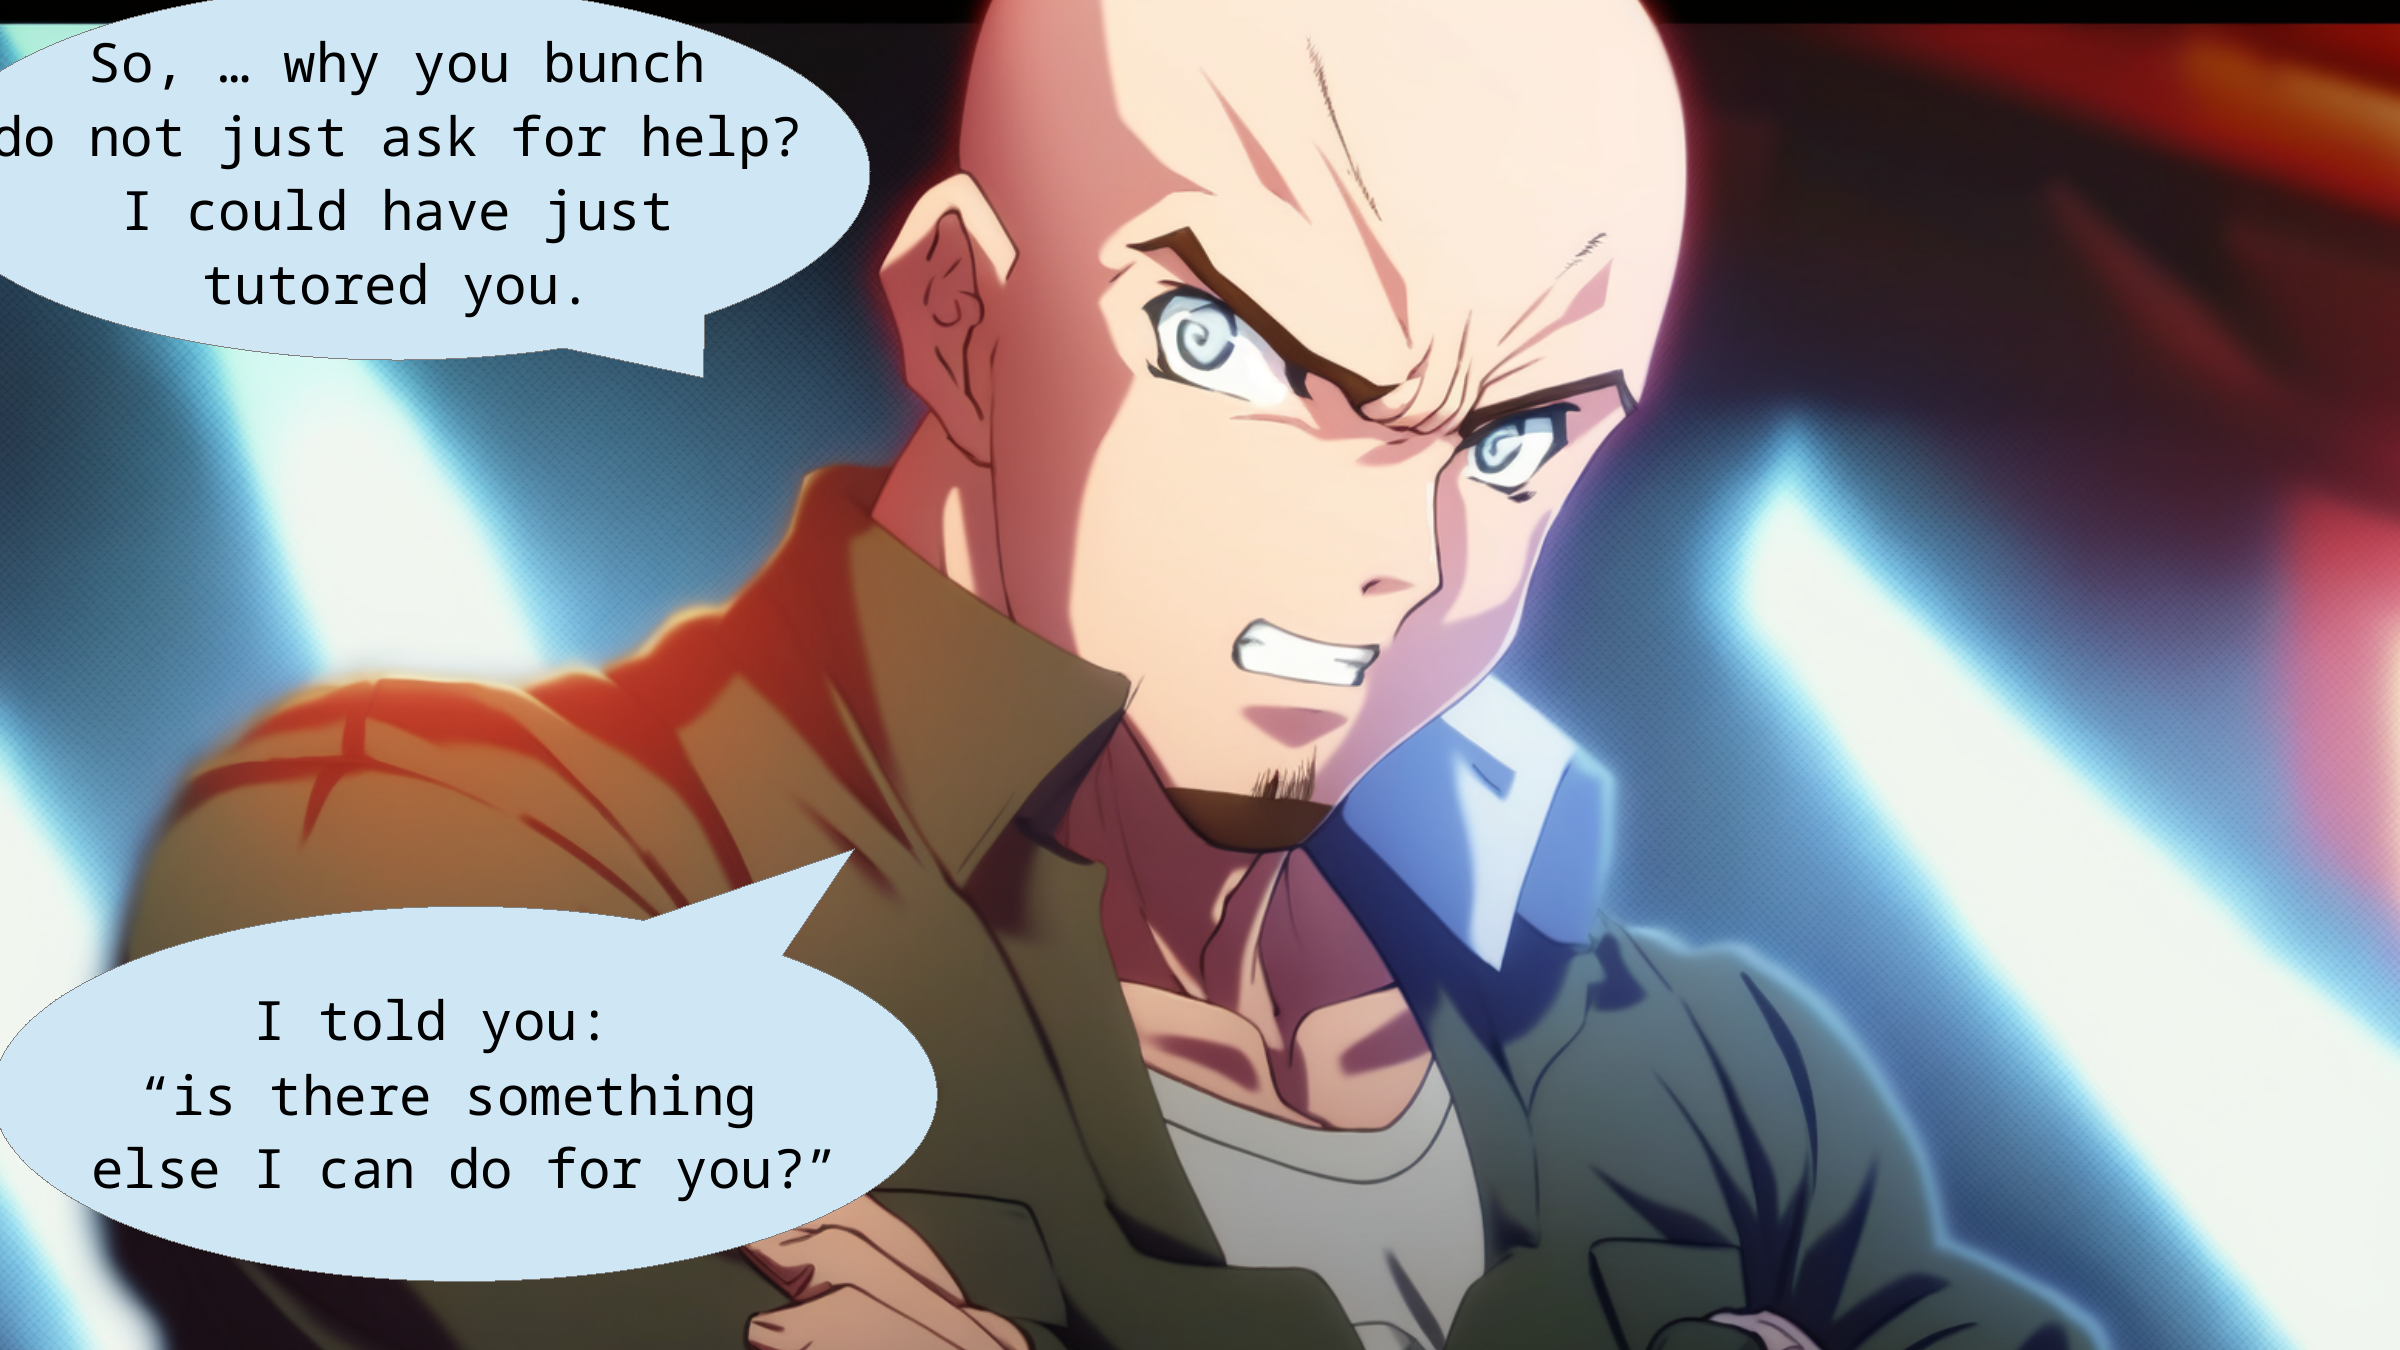

So, … why you bunch
do not just ask for help?
I could have just
tutored you.
I told you:
“is there something
else I can do for you?”